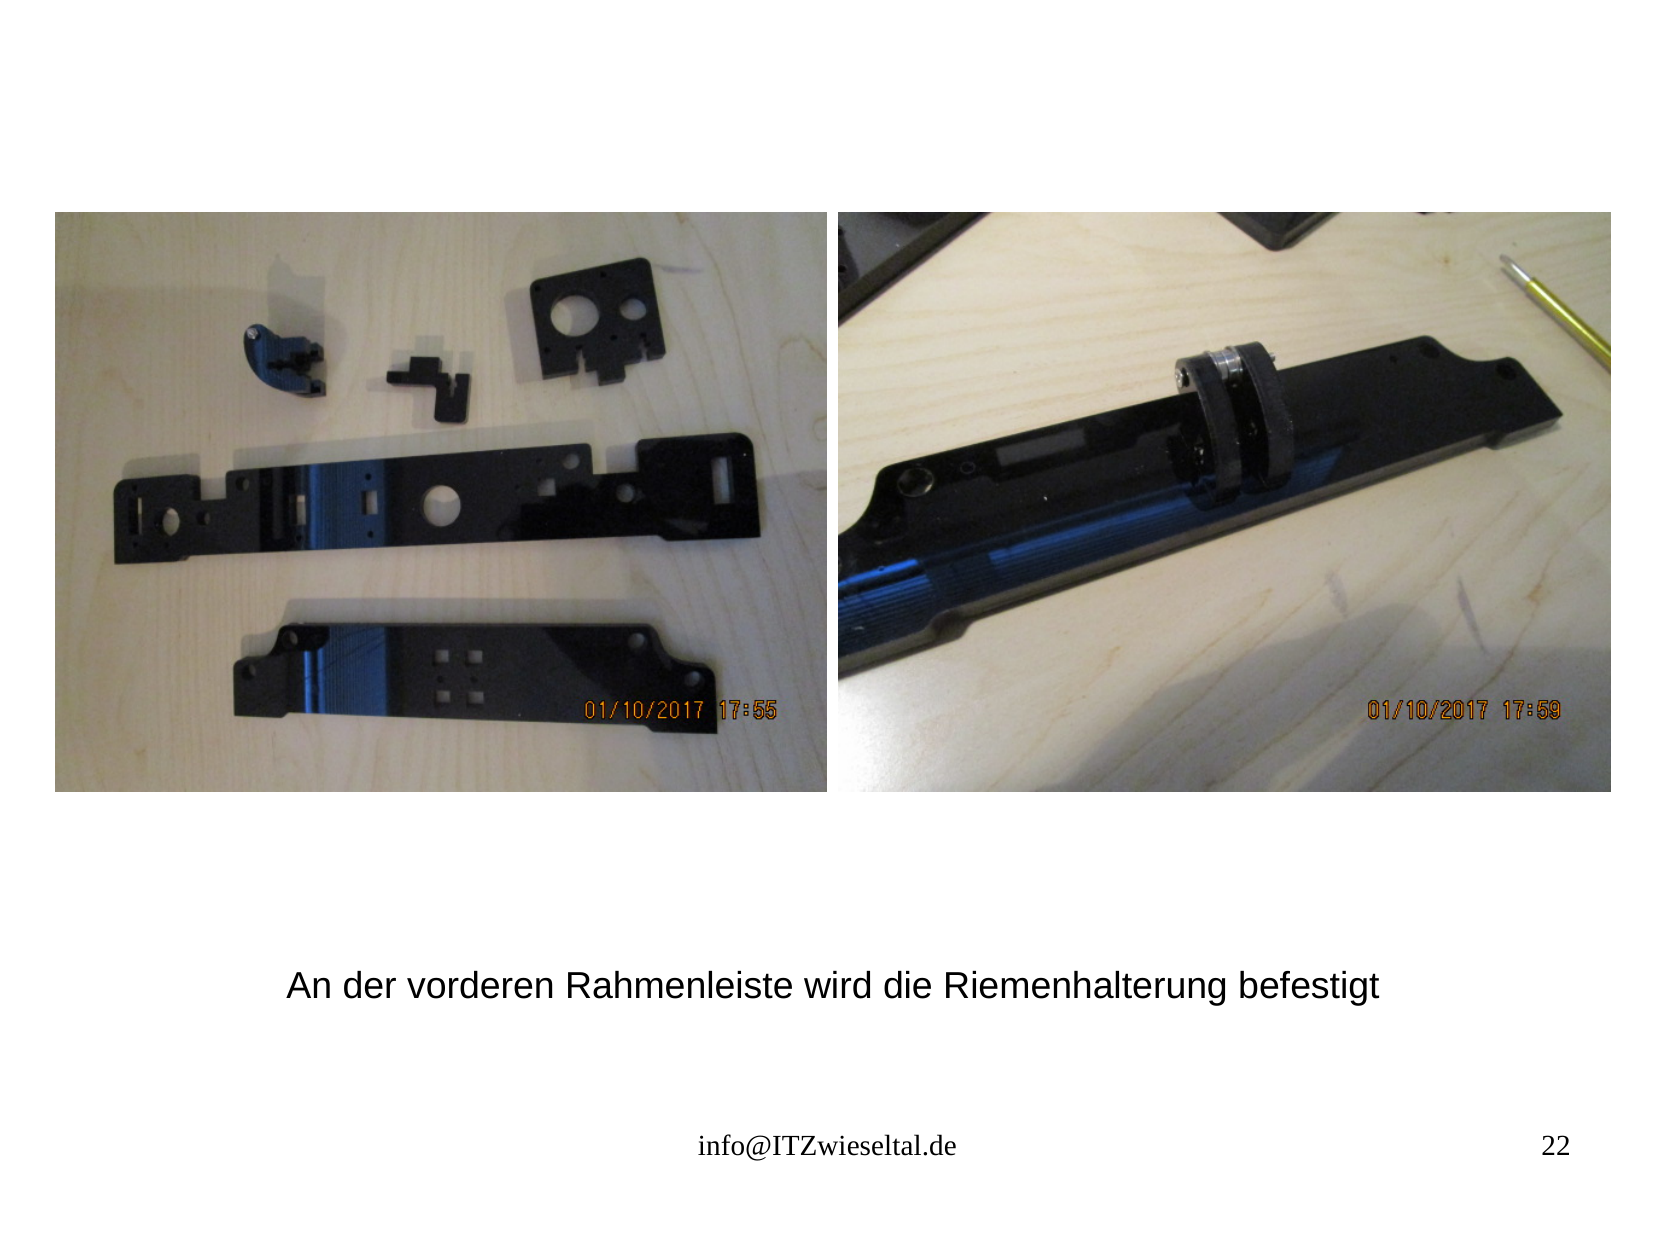

An der vorderen Rahmenleiste wird die Riemenhalterung befestigt
info@ITZwieseltal.de
22